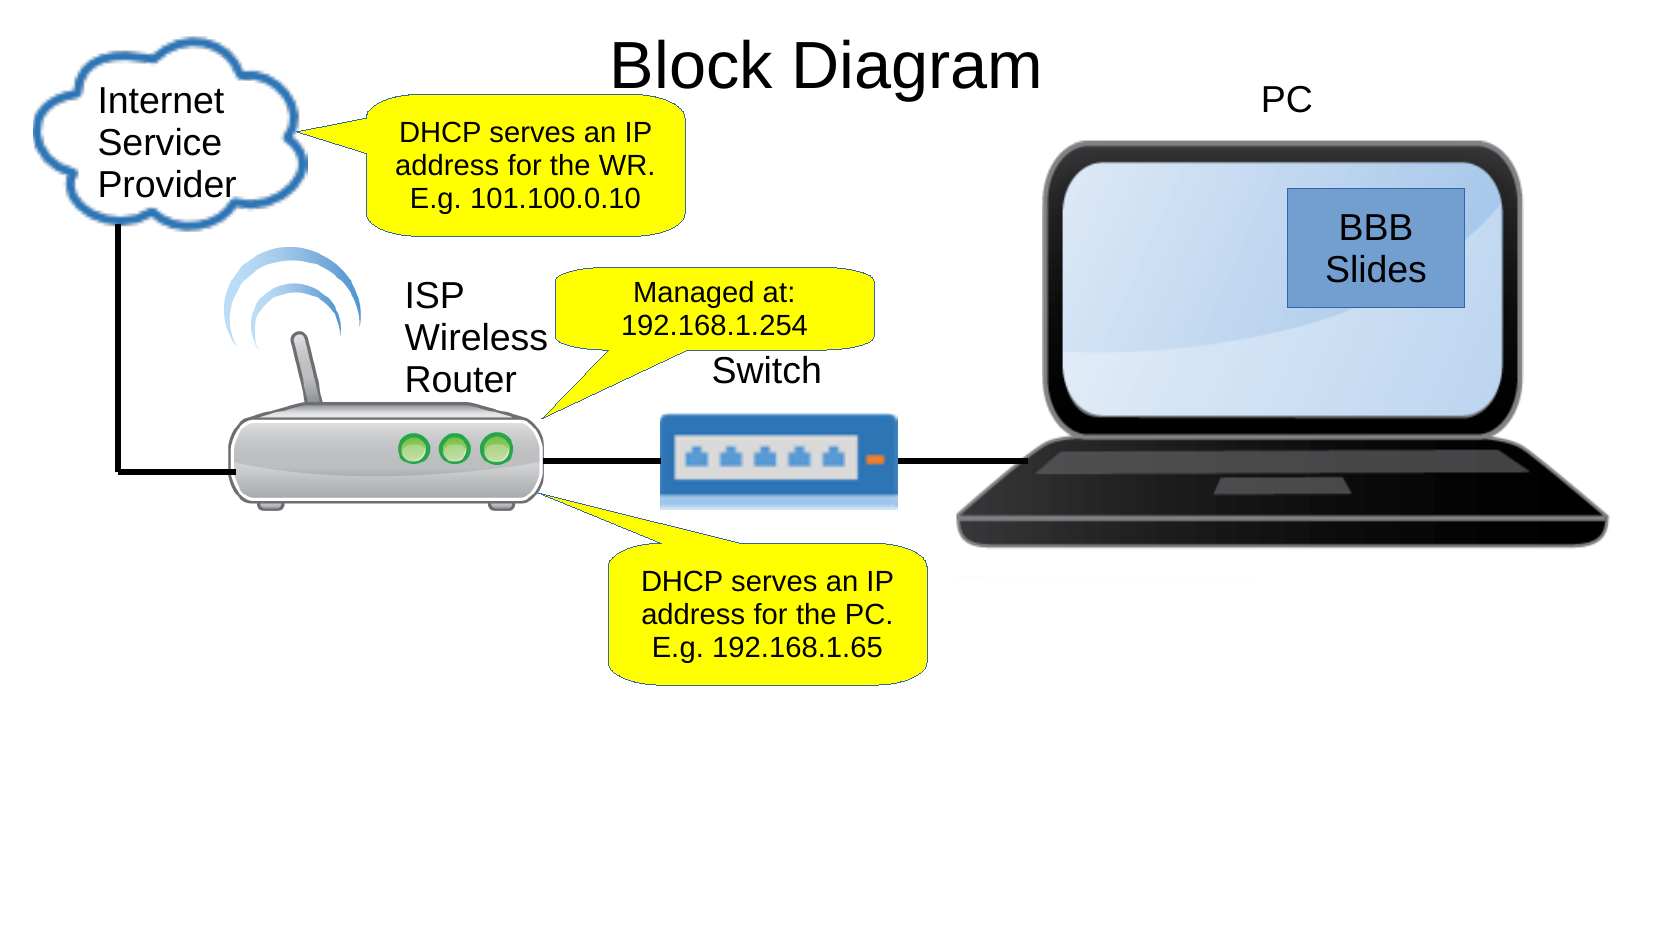

# Block Diagram
PC
Internet
Service
Provider
DHCP serves an IP address for the WR.
E.g. 101.100.0.10
BBB
Slides
ISP
Wireless
Router
Managed at:
192.168.1.254
Switch
DHCP serves an IP address for the PC.
E.g. 192.168.1.65